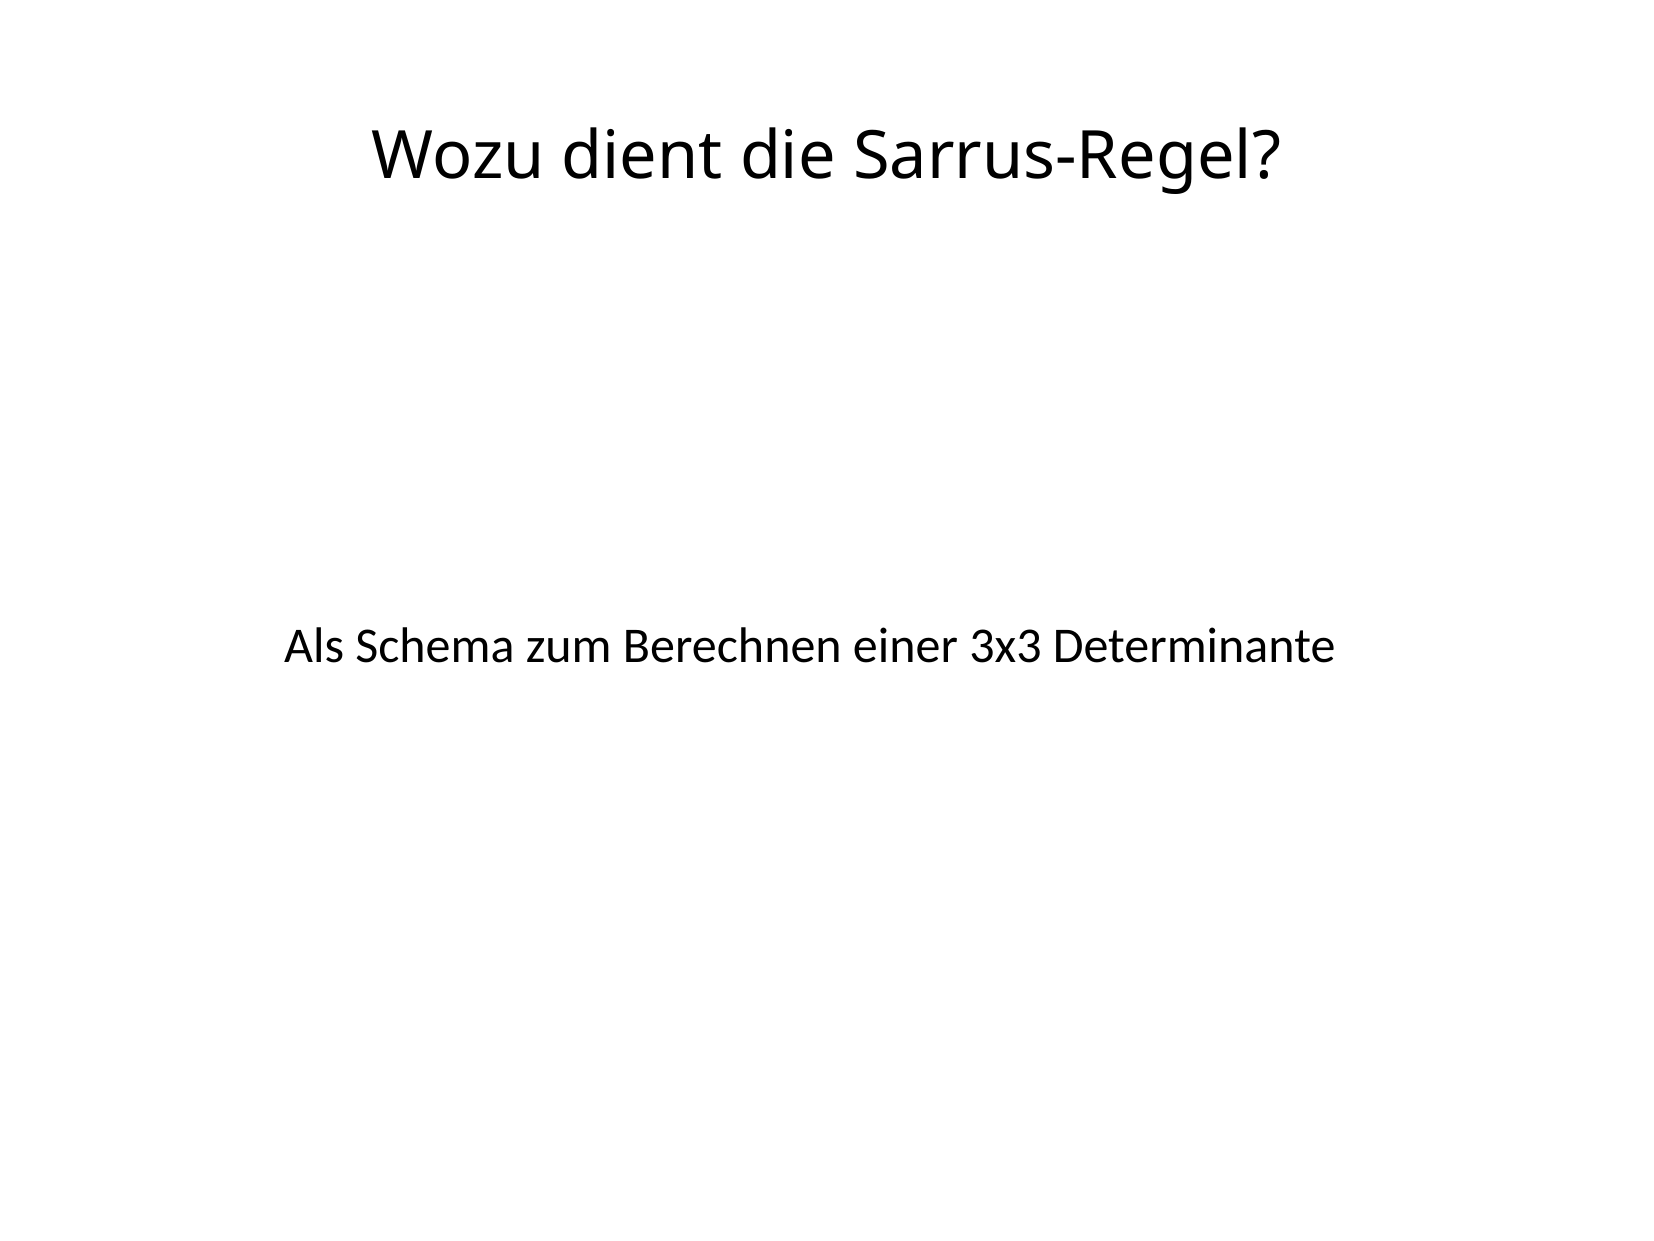

# Wozu dient die Sarrus-Regel?
Als Schema zum Berechnen einer 3x3 Determinante